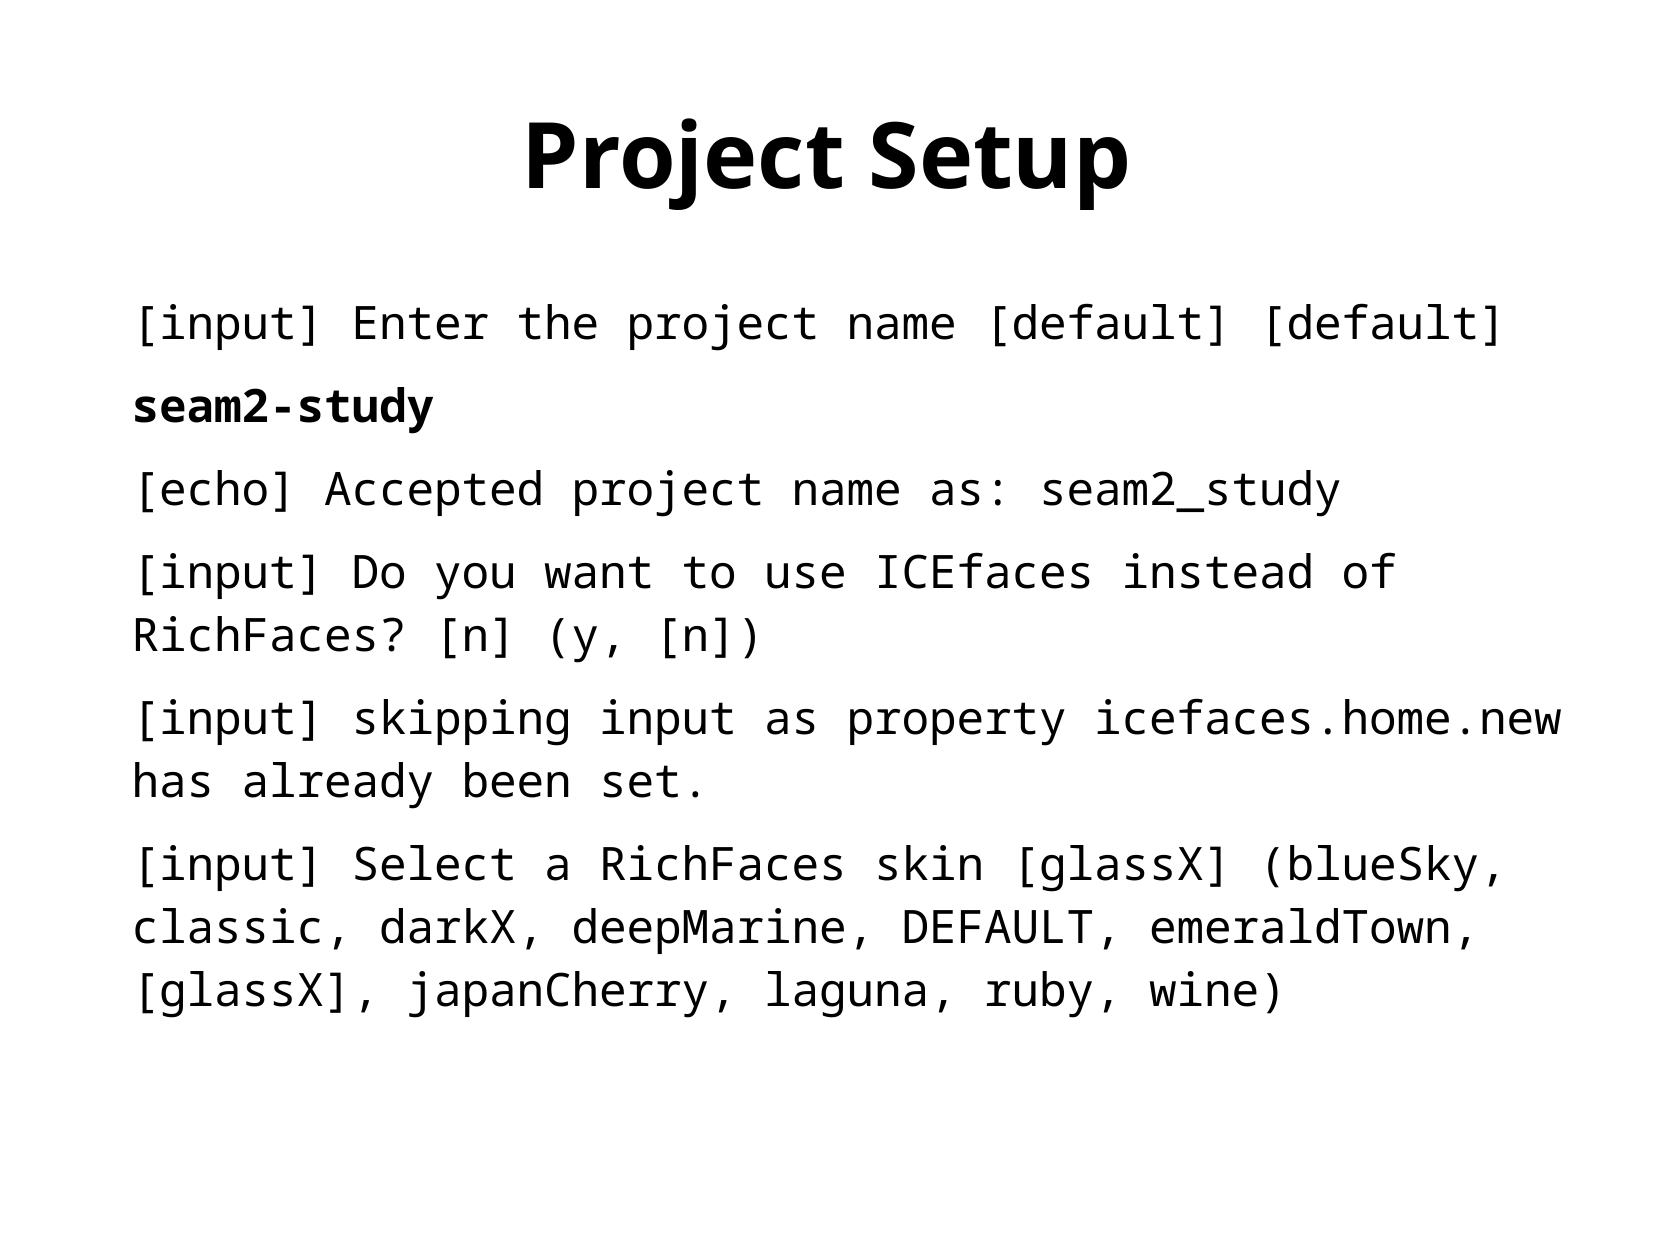

# Project Setup
[input] Enter the project name [default] [default]
seam2-study
[echo] Accepted project name as: seam2_study
[input] Do you want to use ICEfaces instead of RichFaces? [n] (y, [n])
[input] skipping input as property icefaces.home.new has already been set.
[input] Select a RichFaces skin [glassX] (blueSky, classic, darkX, deepMarine, DEFAULT, emeraldTown, [glassX], japanCherry, laguna, ruby, wine)